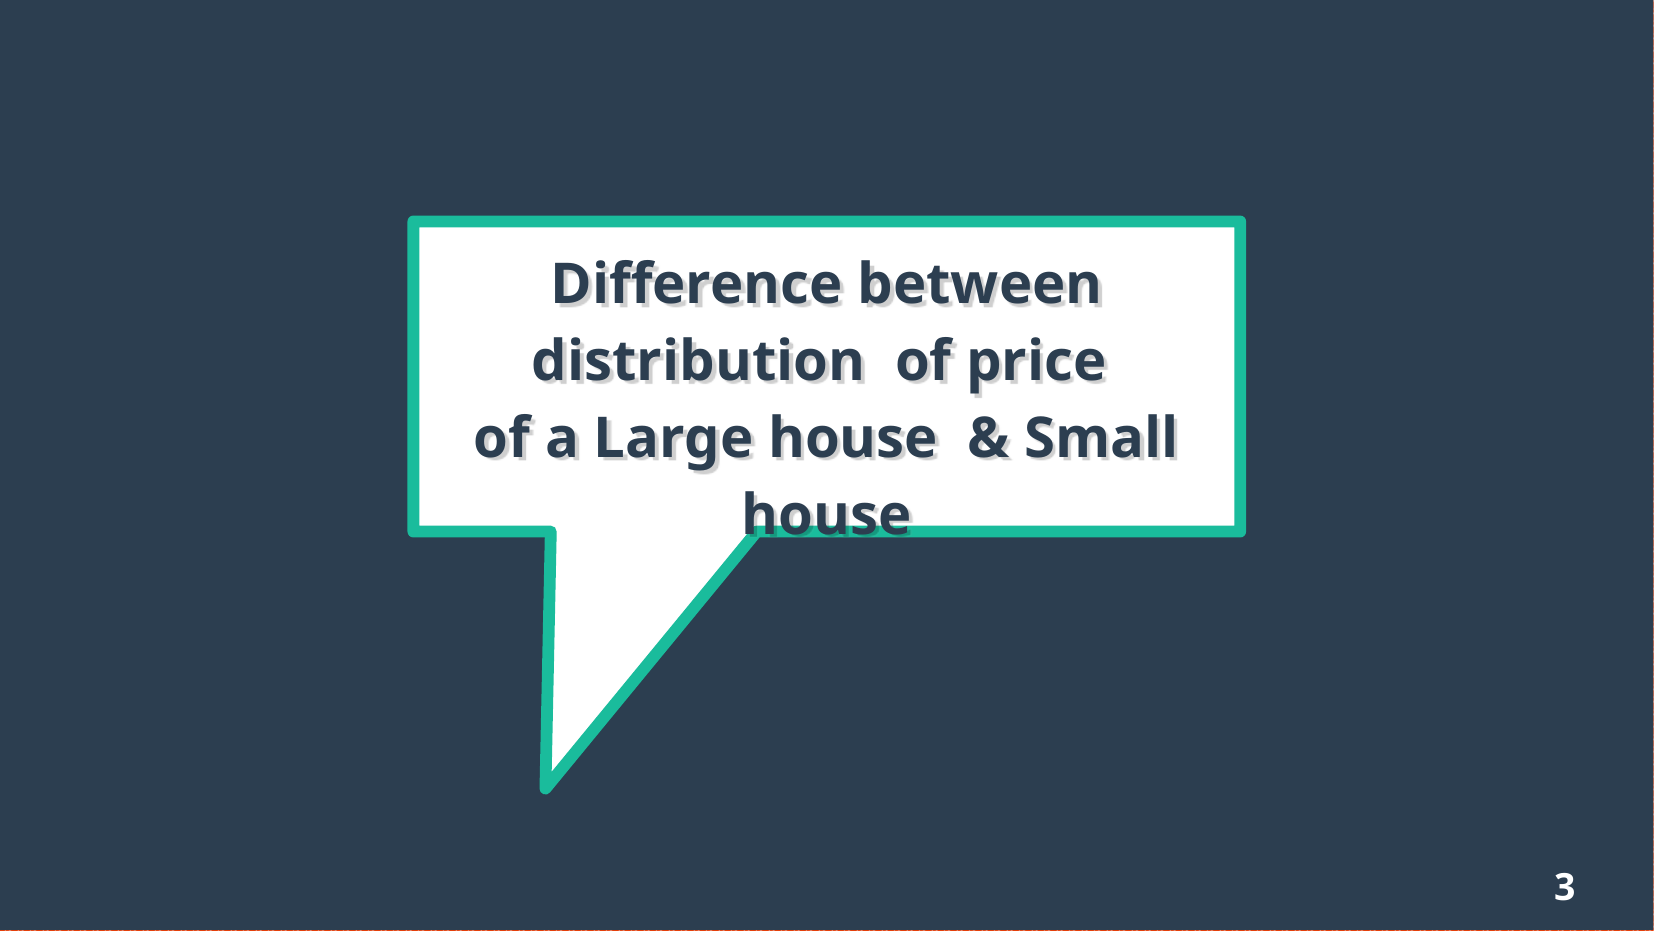

# Difference between distribution of price of a Large house & Small house
3